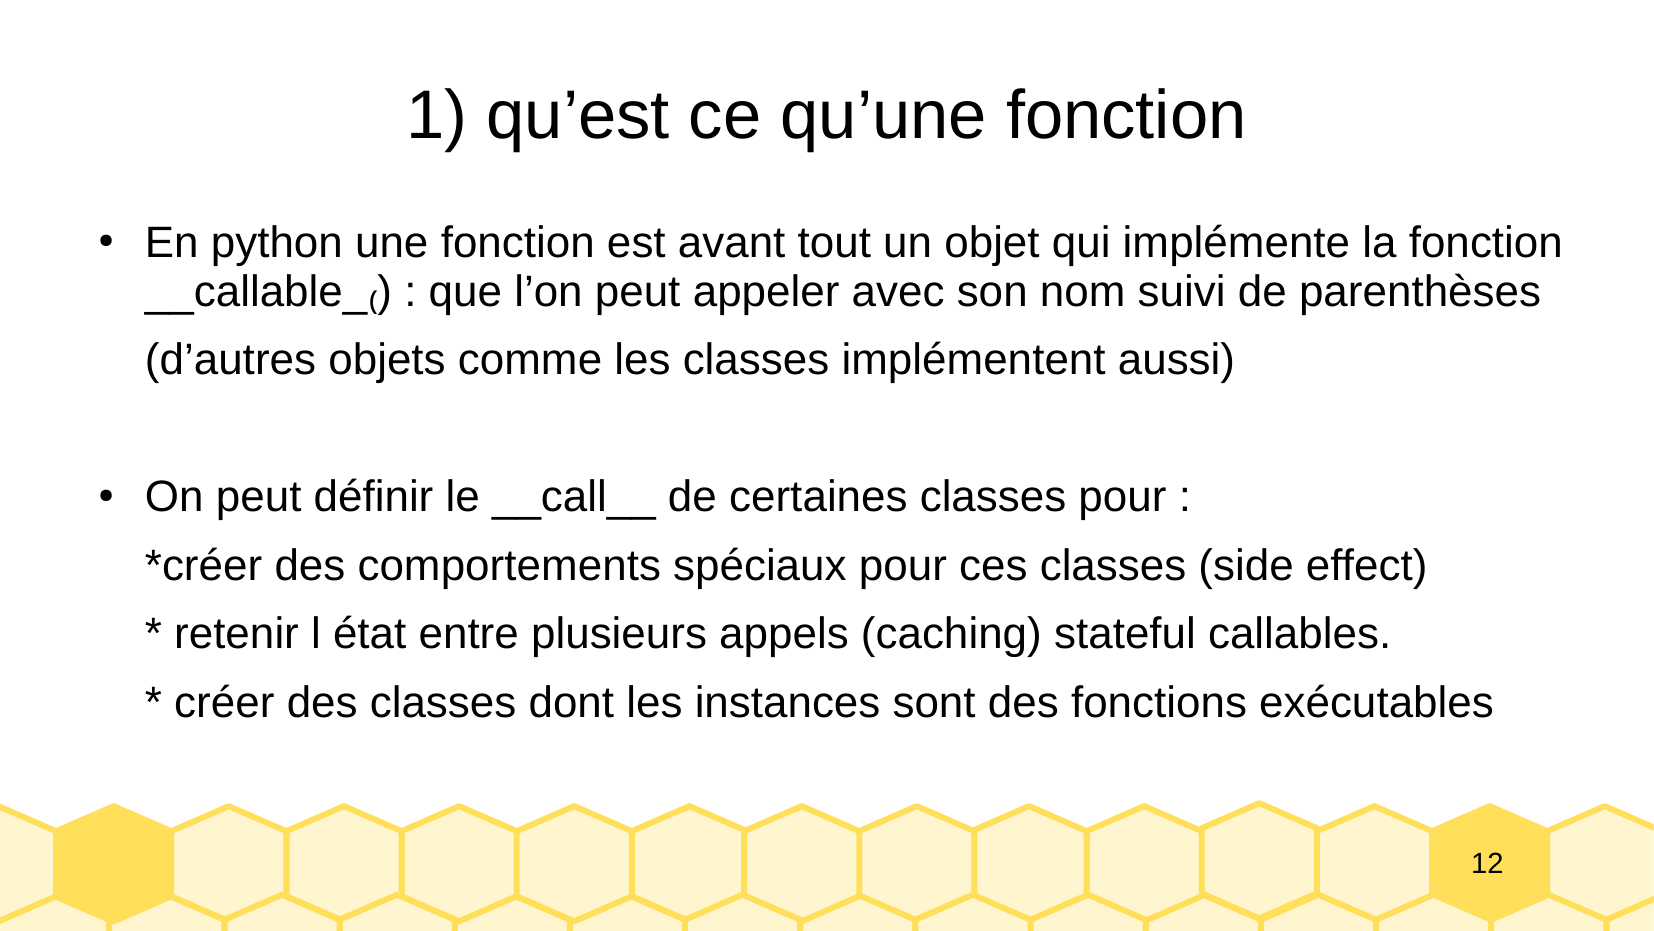

1) qu’est ce qu’une fonction
# En python une fonction est avant tout un objet qui implémente la fonction __callable_₍) : que l’on peut appeler avec son nom suivi de parenthèses
(d’autres objets comme les classes implémentent aussi)
On peut définir le __call__ de certaines classes pour :
*créer des comportements spéciaux pour ces classes (side effect)
* retenir l état entre plusieurs appels (caching) stateful callables.
* créer des classes dont les instances sont des fonctions exécutables